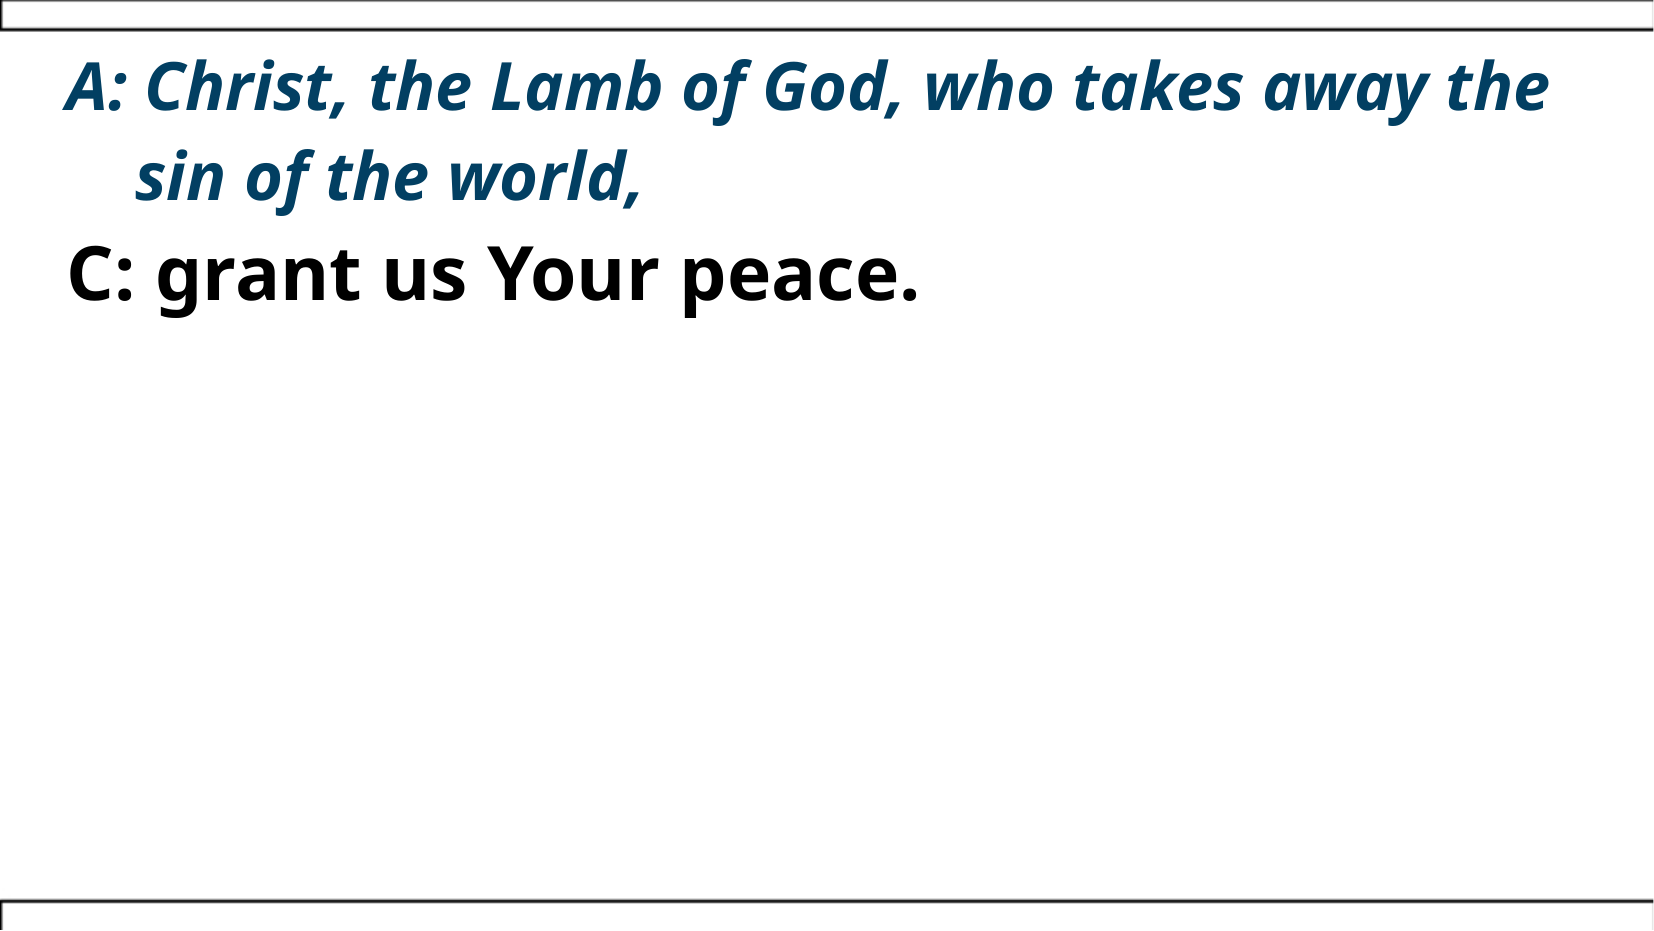

A: Christ, the Lamb of God, who takes away the
 sin of the world,
C: grant us Your peace.